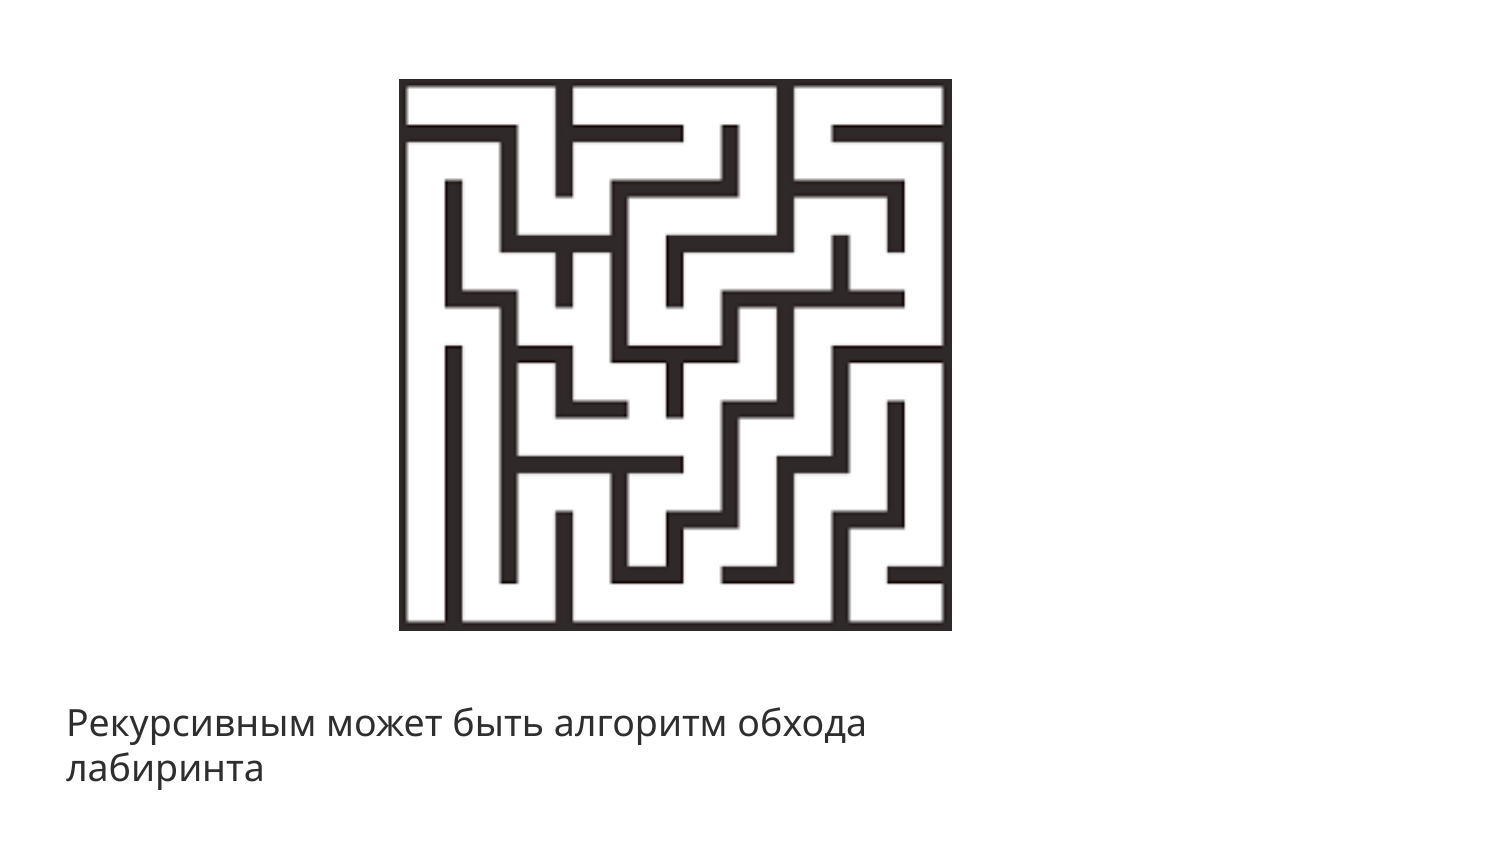

# Рекурсивным может быть алгоритм обхода лабиринта